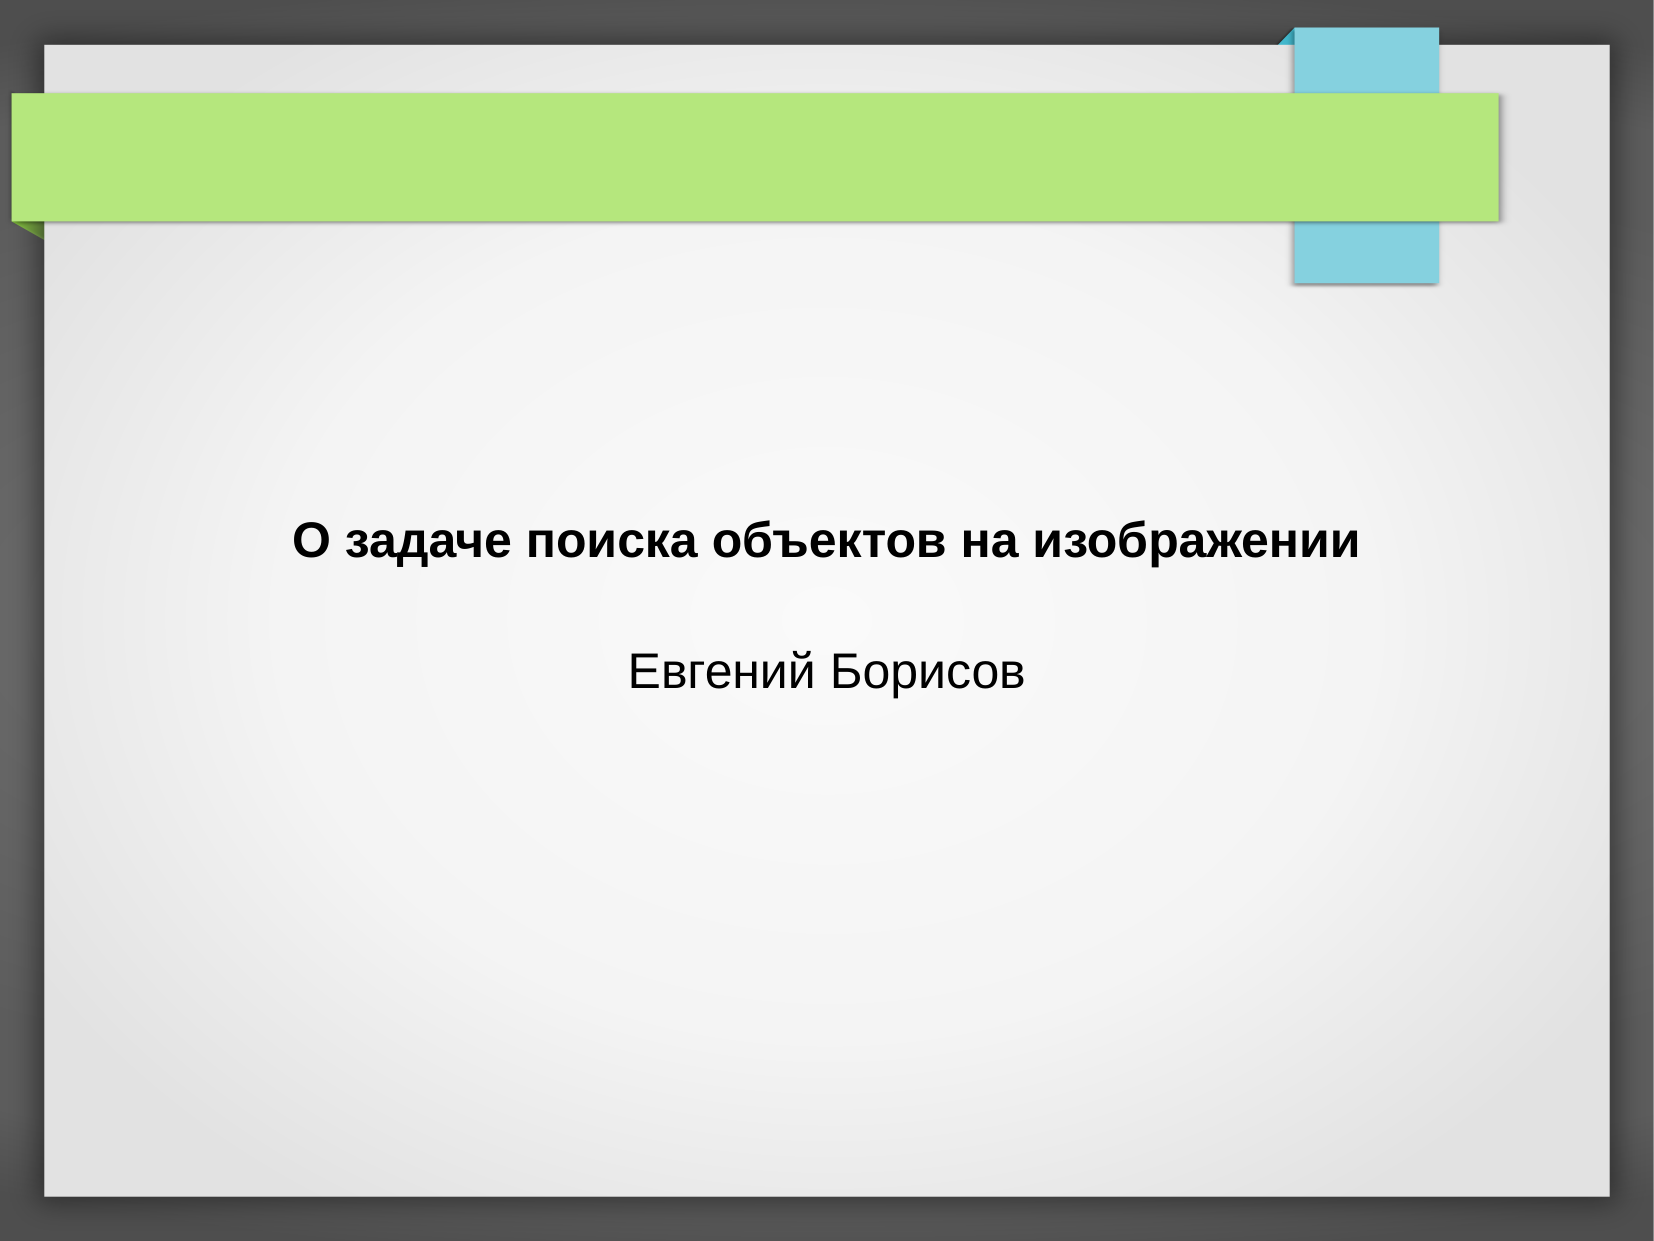

# О задаче поиска объектов на изображении
Евгений Борисов